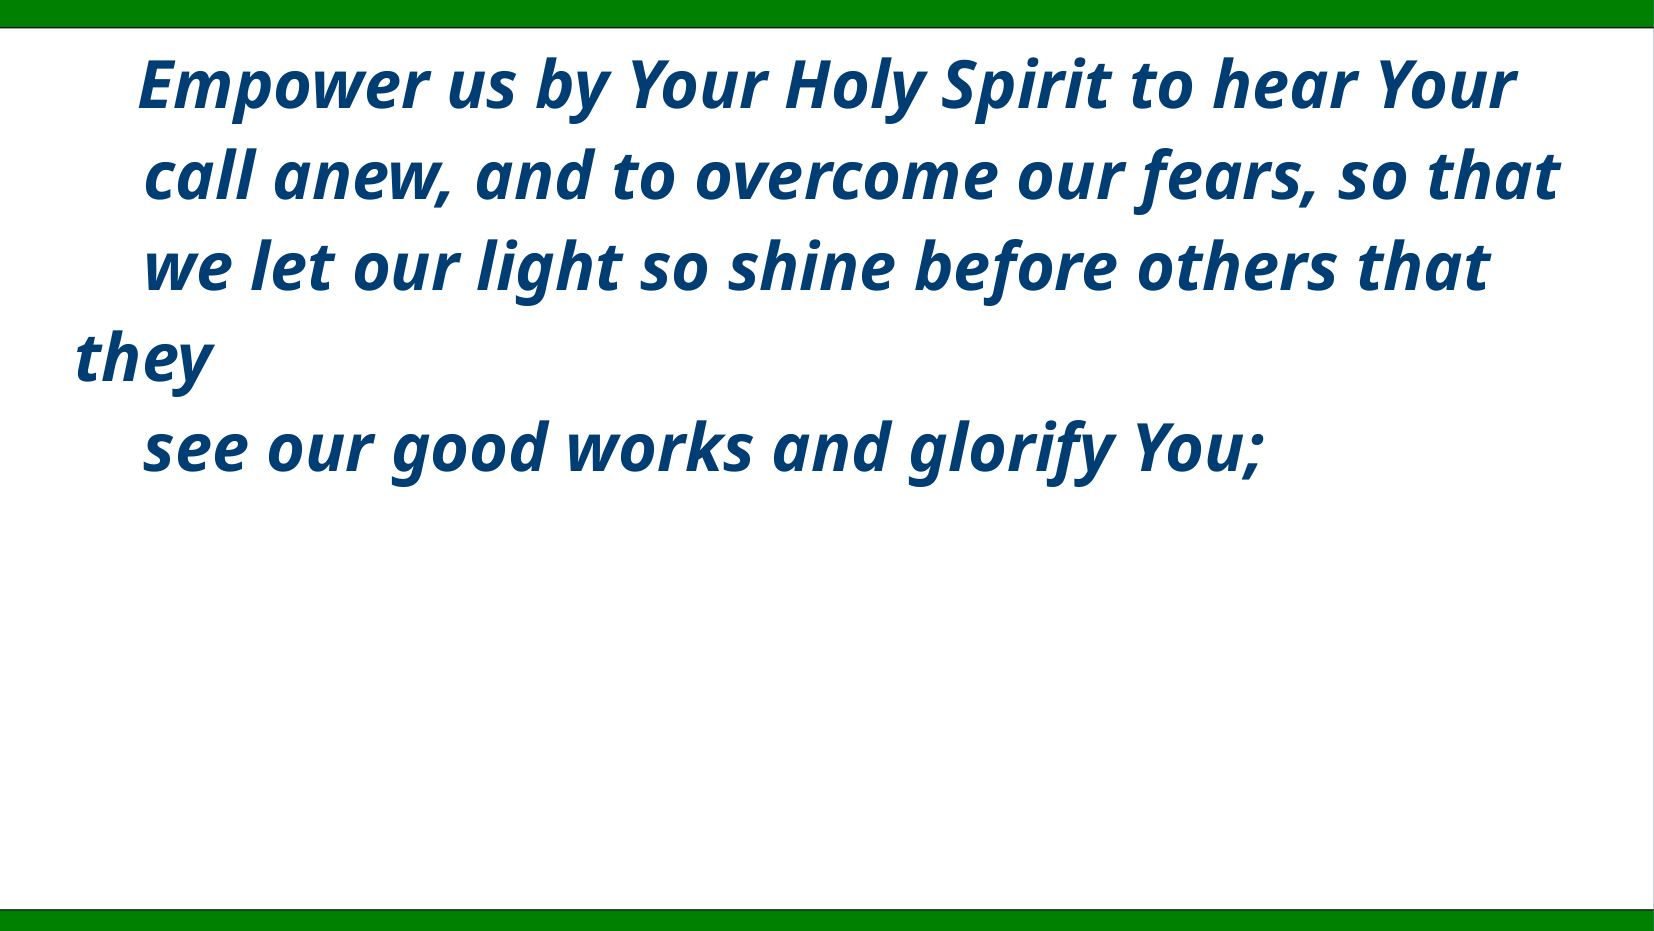

Empower us by Your Holy Spirit to hear Your
 call anew, and to overcome our fears, so that
 we let our light so shine before others that they
 see our good works and glorify You;